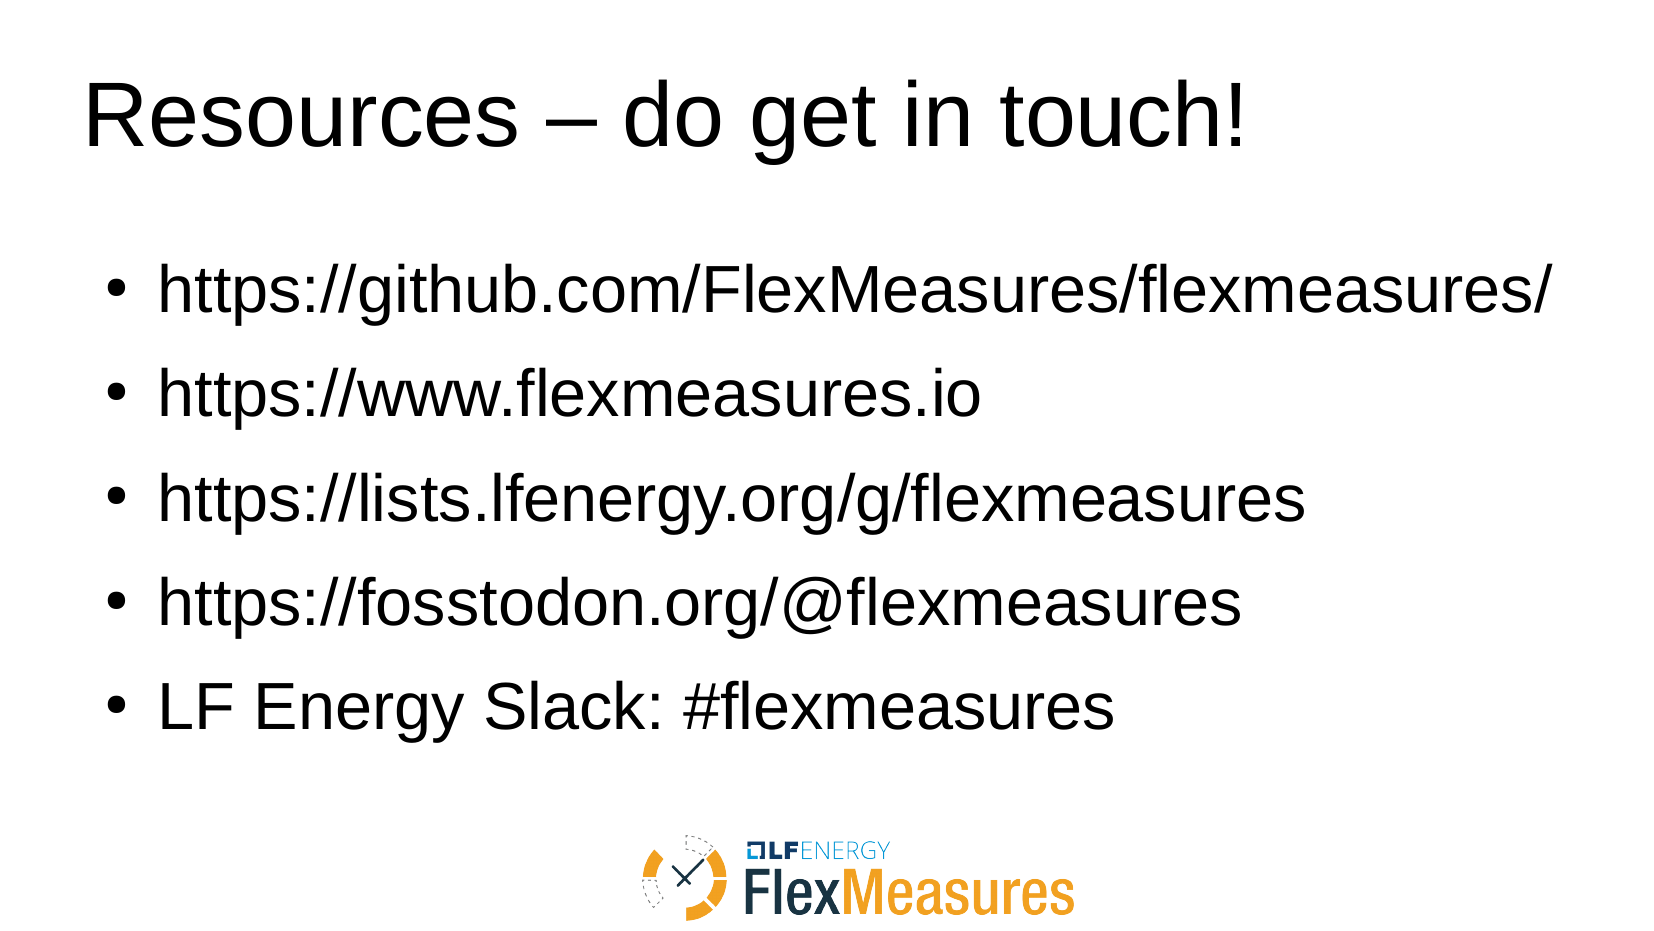

# Resources – do get in touch!
https://github.com/FlexMeasures/flexmeasures/
https://www.flexmeasures.io
https://lists.lfenergy.org/g/flexmeasures
https://fosstodon.org/@flexmeasures
LF Energy Slack: #flexmeasures